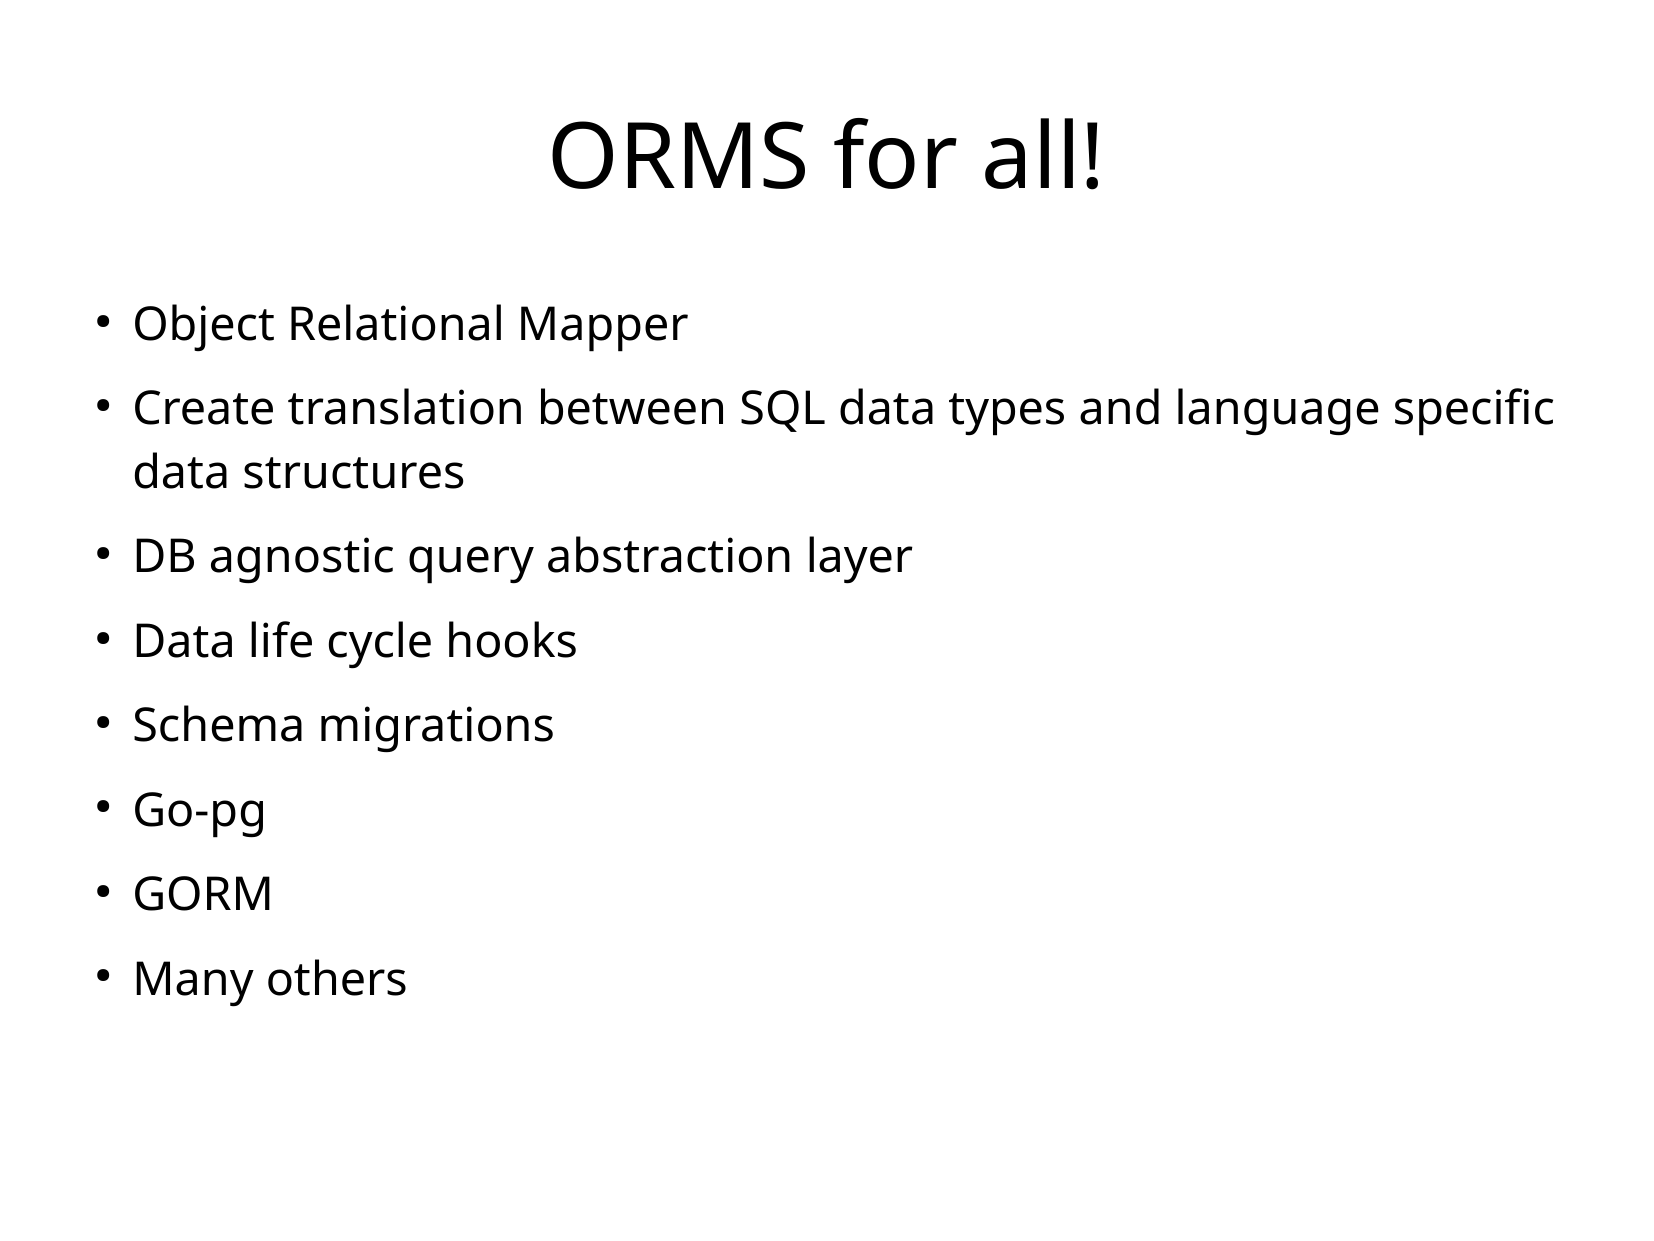

# ORMS for all!
Object Relational Mapper
Create translation between SQL data types and language specific data structures
DB agnostic query abstraction layer
Data life cycle hooks
Schema migrations
Go-pg
GORM
Many others